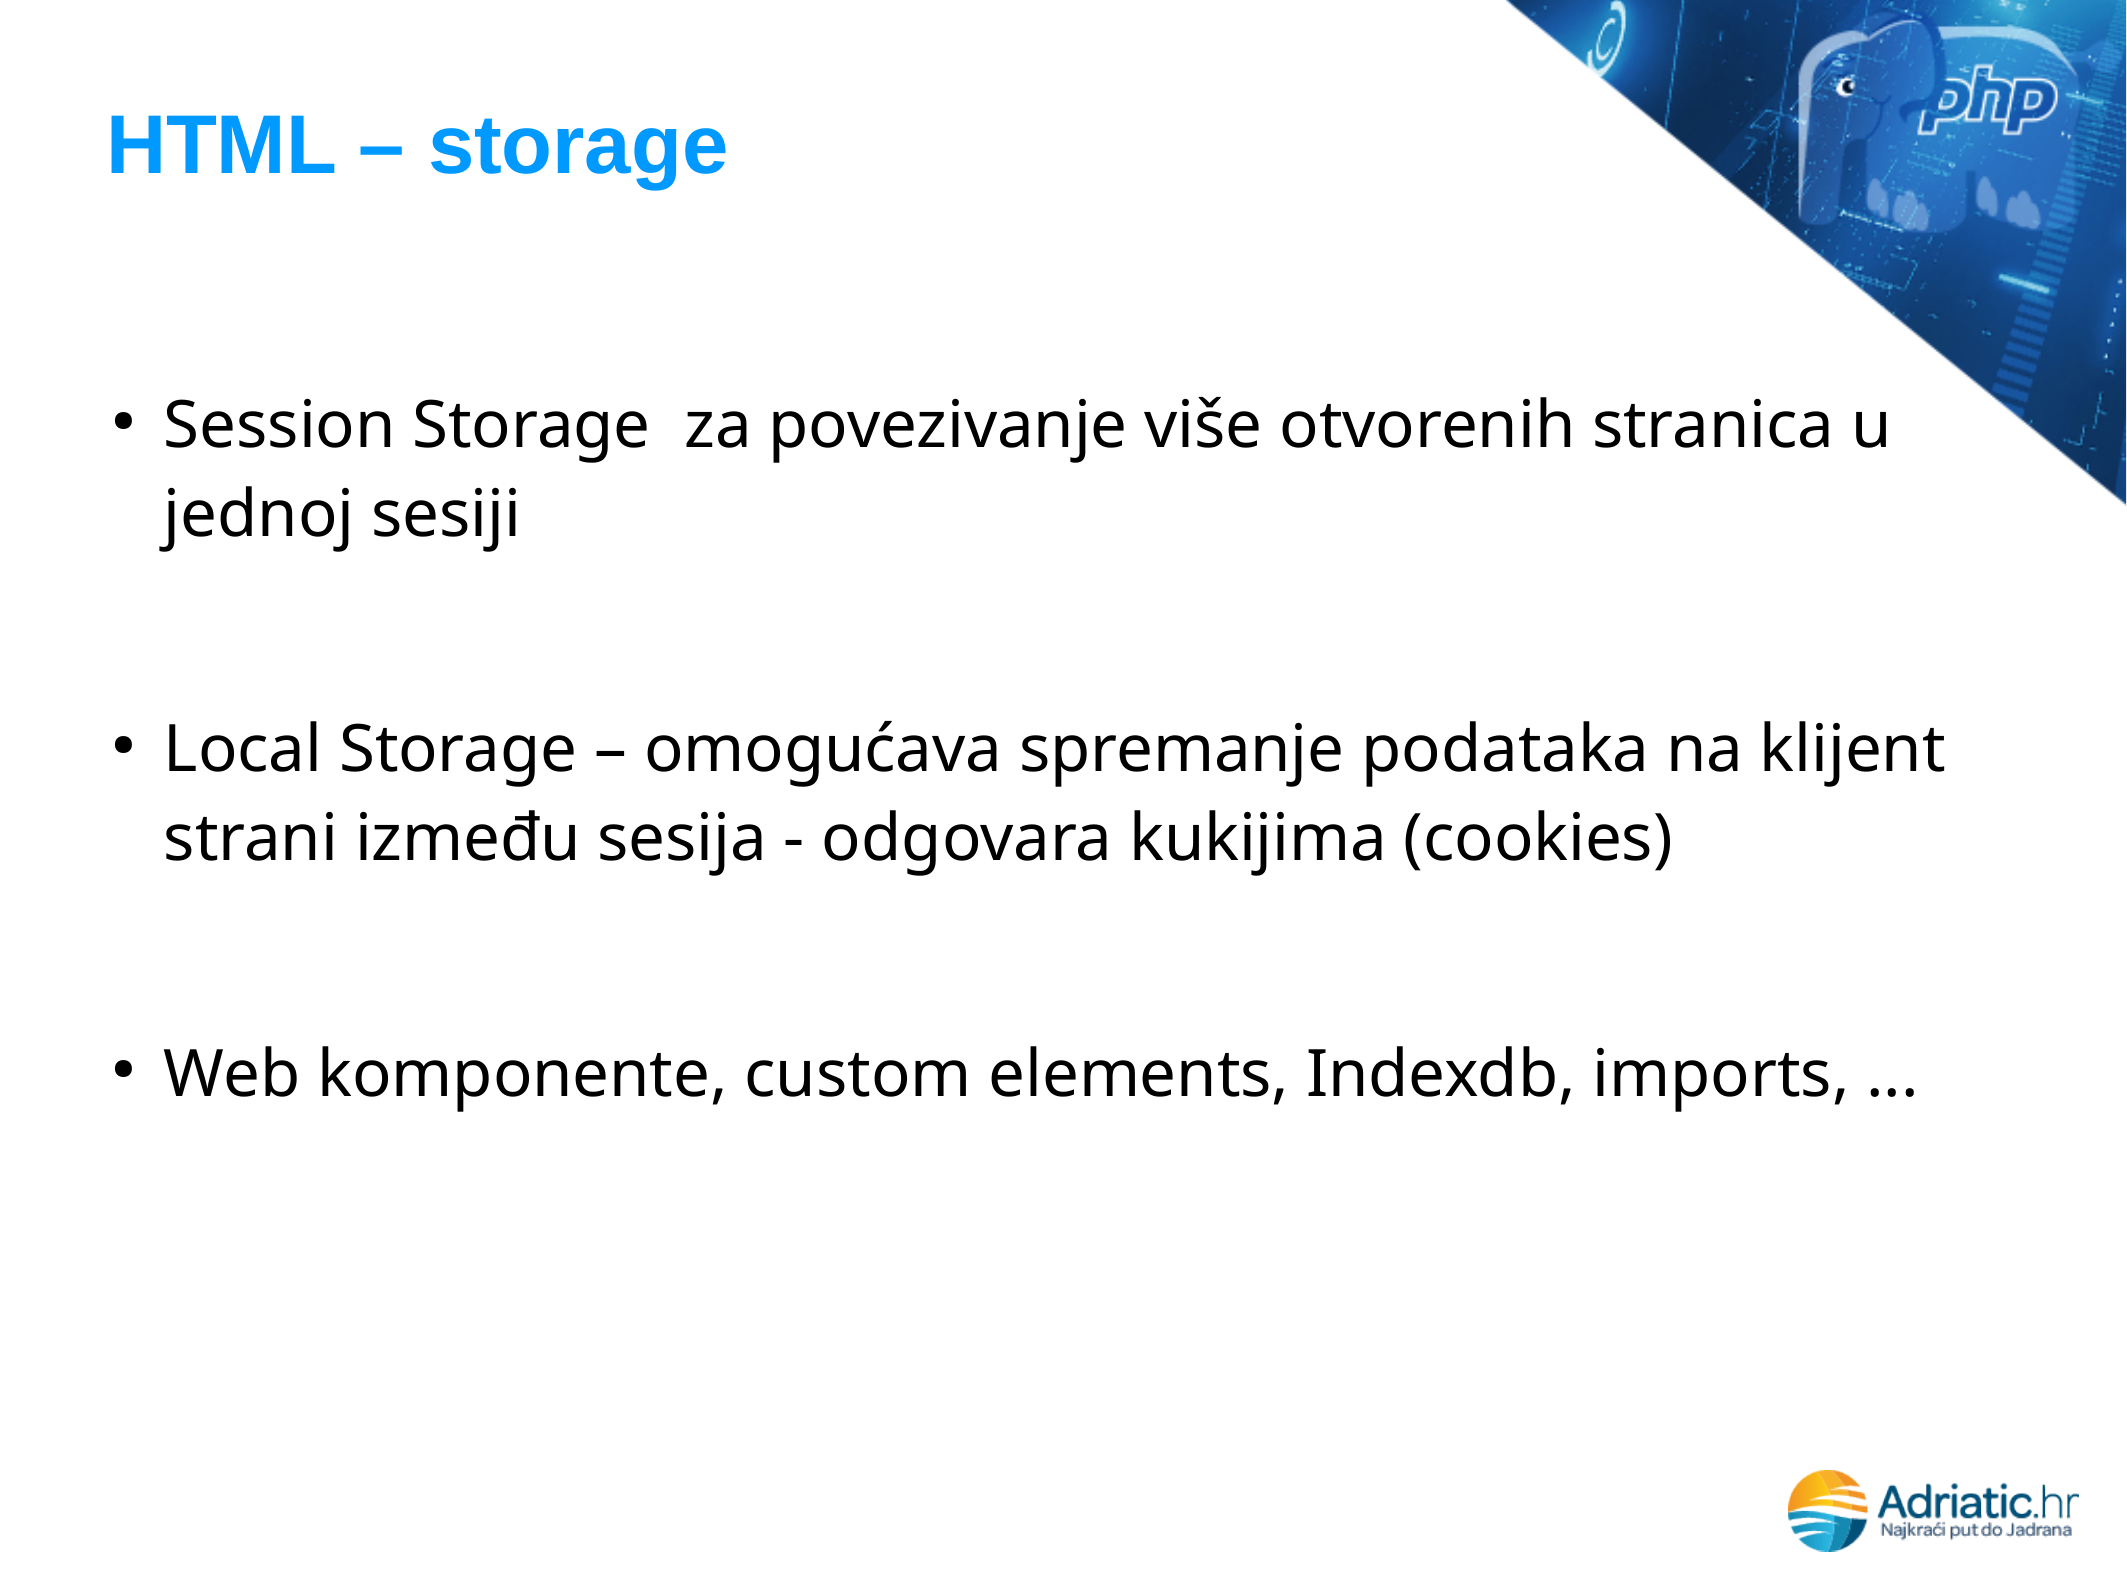

# HTML – storage
Session Storage za povezivanje više otvorenih stranica u jednoj sesiji
Local Storage – omogućava spremanje podataka na klijent strani između sesija - odgovara kukijima (cookies)
Web komponente, custom elements, Indexdb, imports, ...